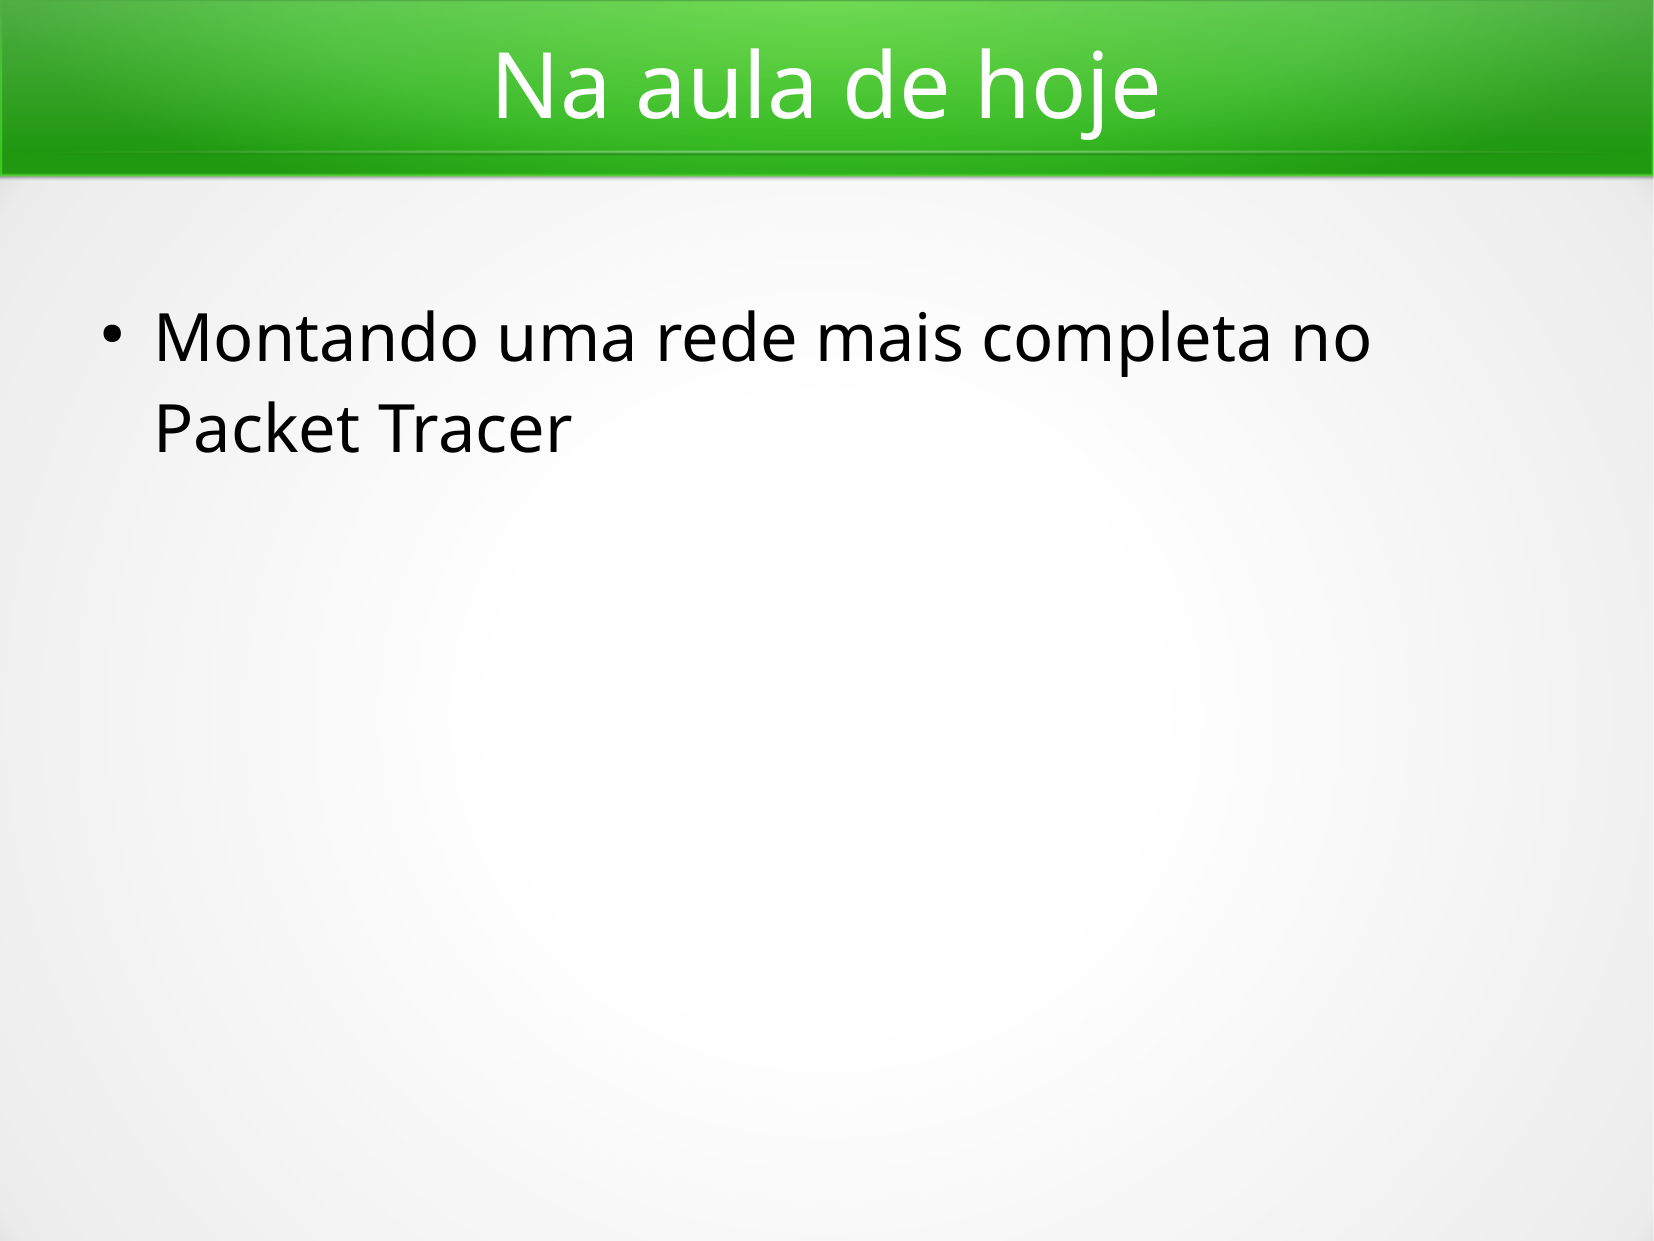

# Na aula de hoje
Montando uma rede mais completa no Packet Tracer